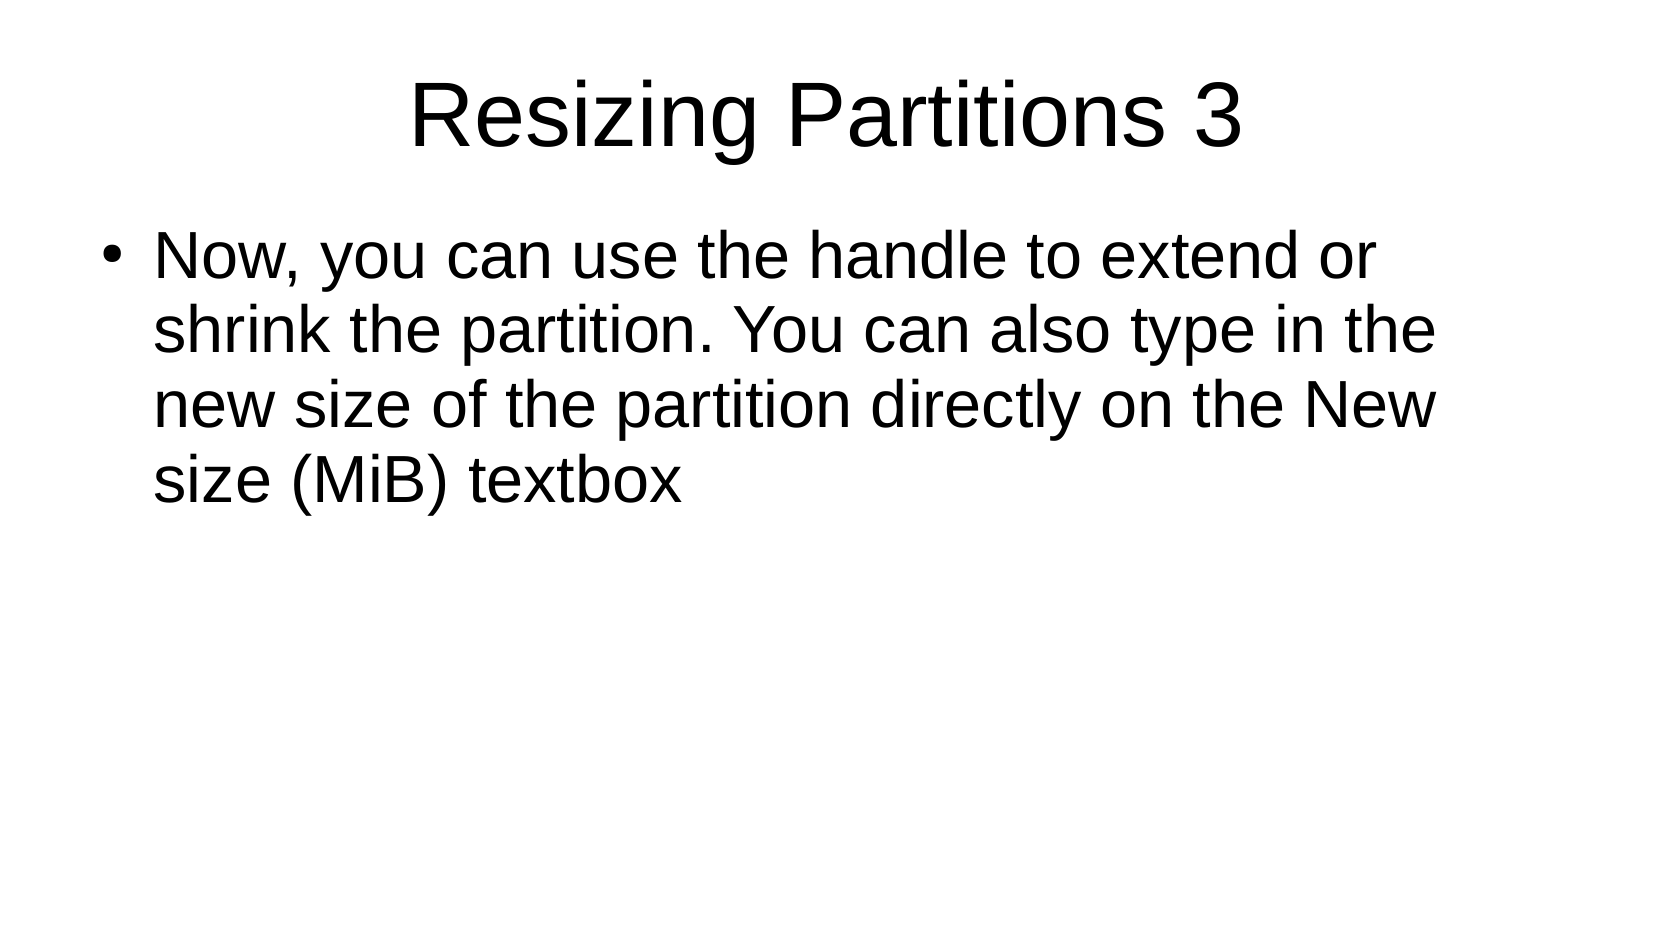

# Resizing Partitions 3
Now, you can use the handle to extend or shrink the partition. You can also type in the new size of the partition directly on the New size (MiB) textbox